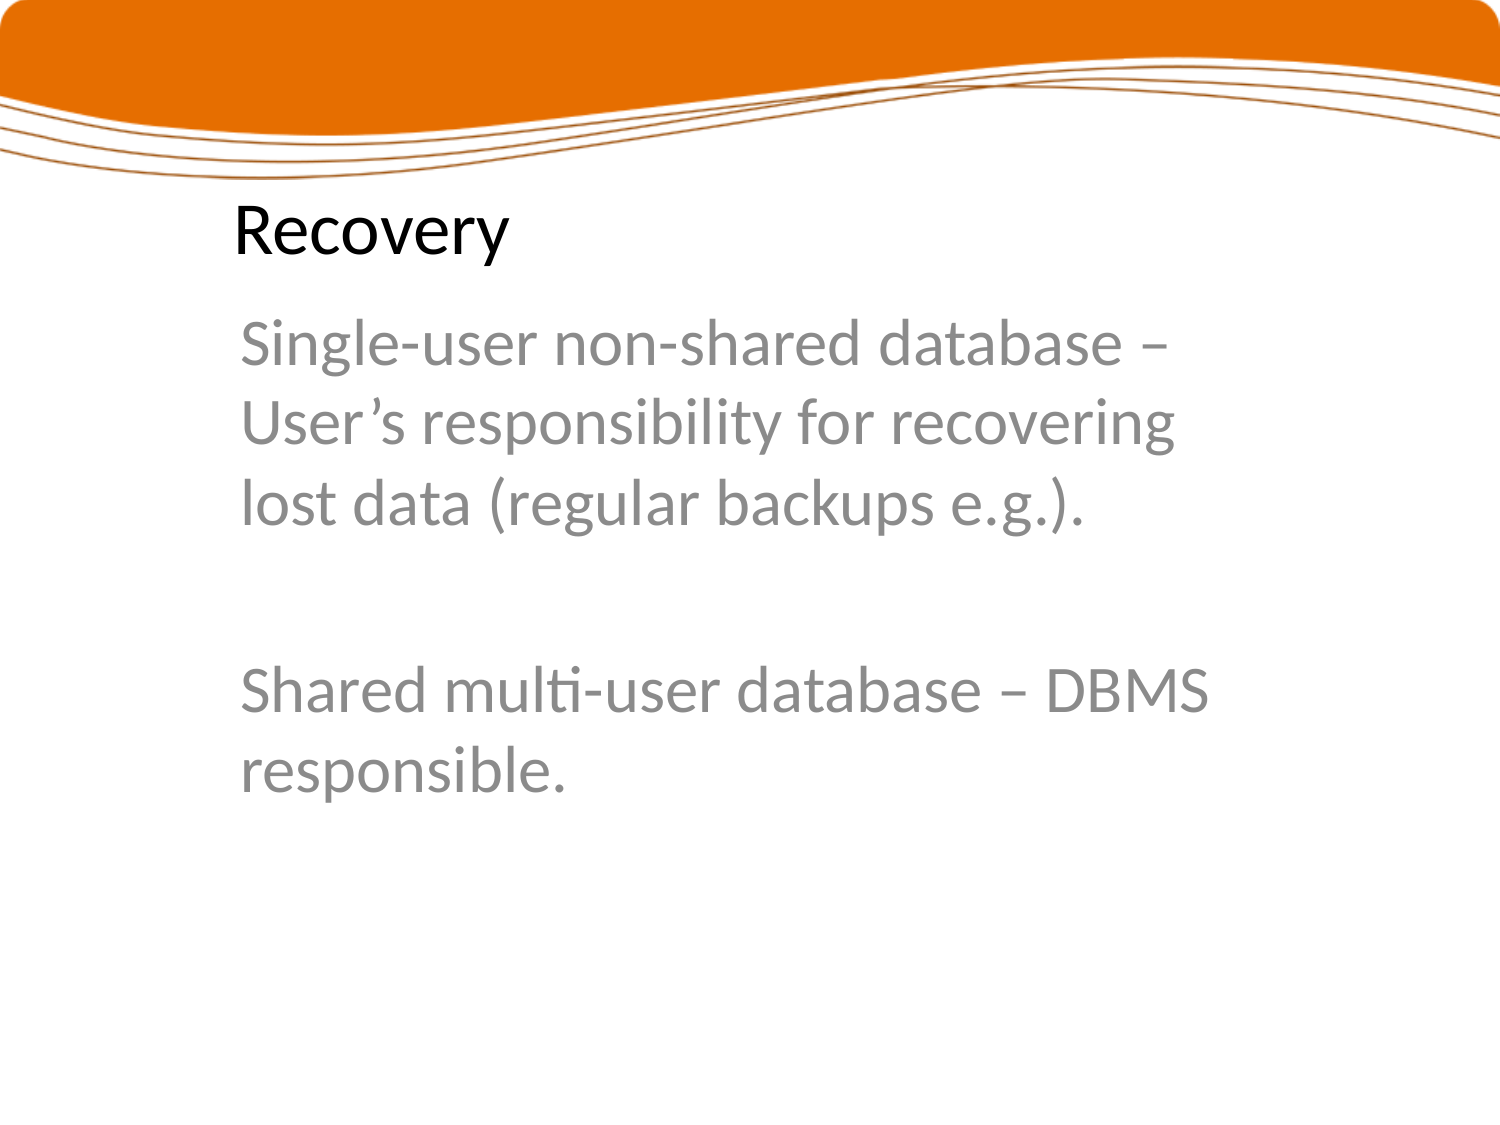

Recovery
# Single-user non-shared database – User’s responsibility for recovering lost data (regular backups e.g.).
Shared multi-user database – DBMS responsible.